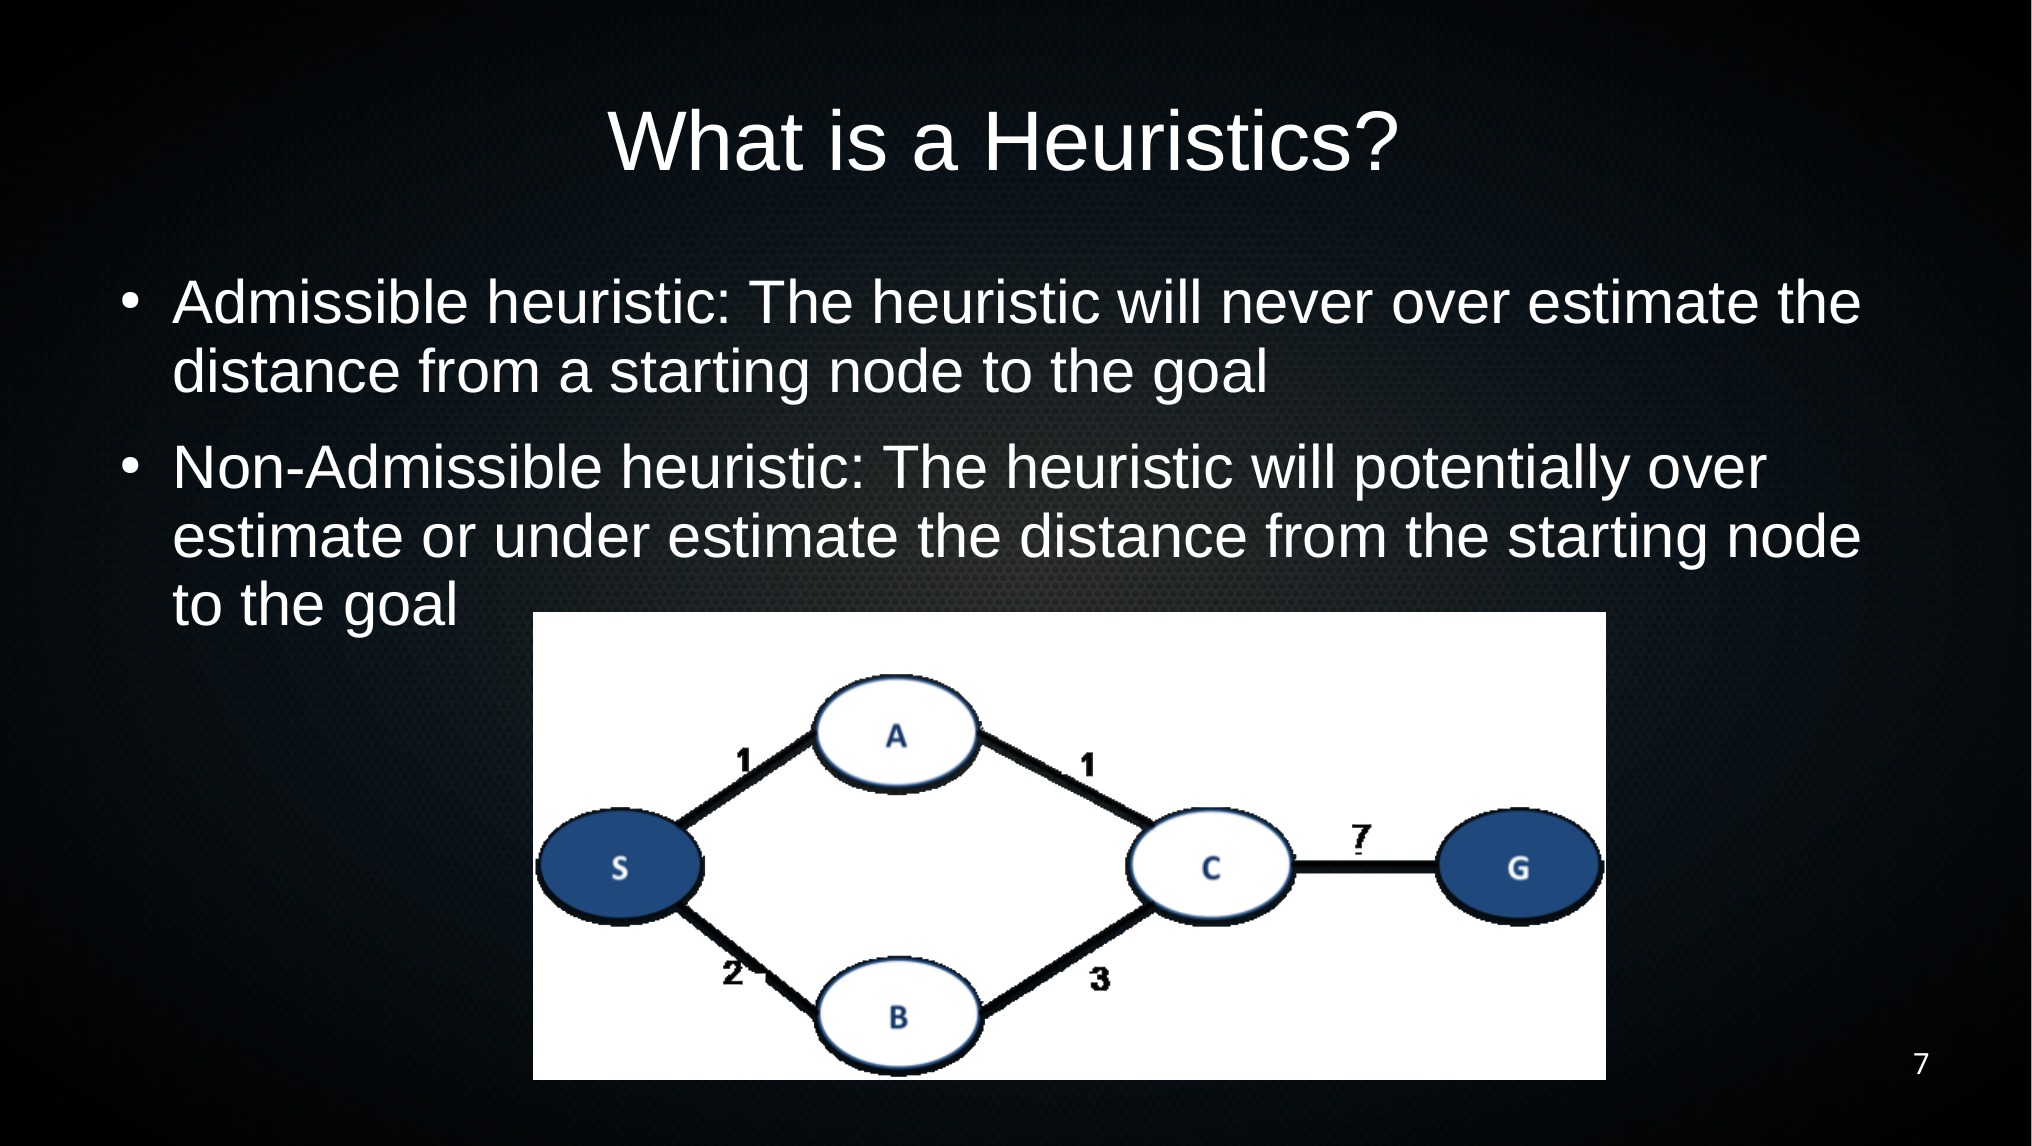

# What is a Heuristics?
Admissible heuristic: The heuristic will never over estimate the distance from a starting node to the goal
Non-Admissible heuristic: The heuristic will potentially over estimate or under estimate the distance from the starting node to the goal
7